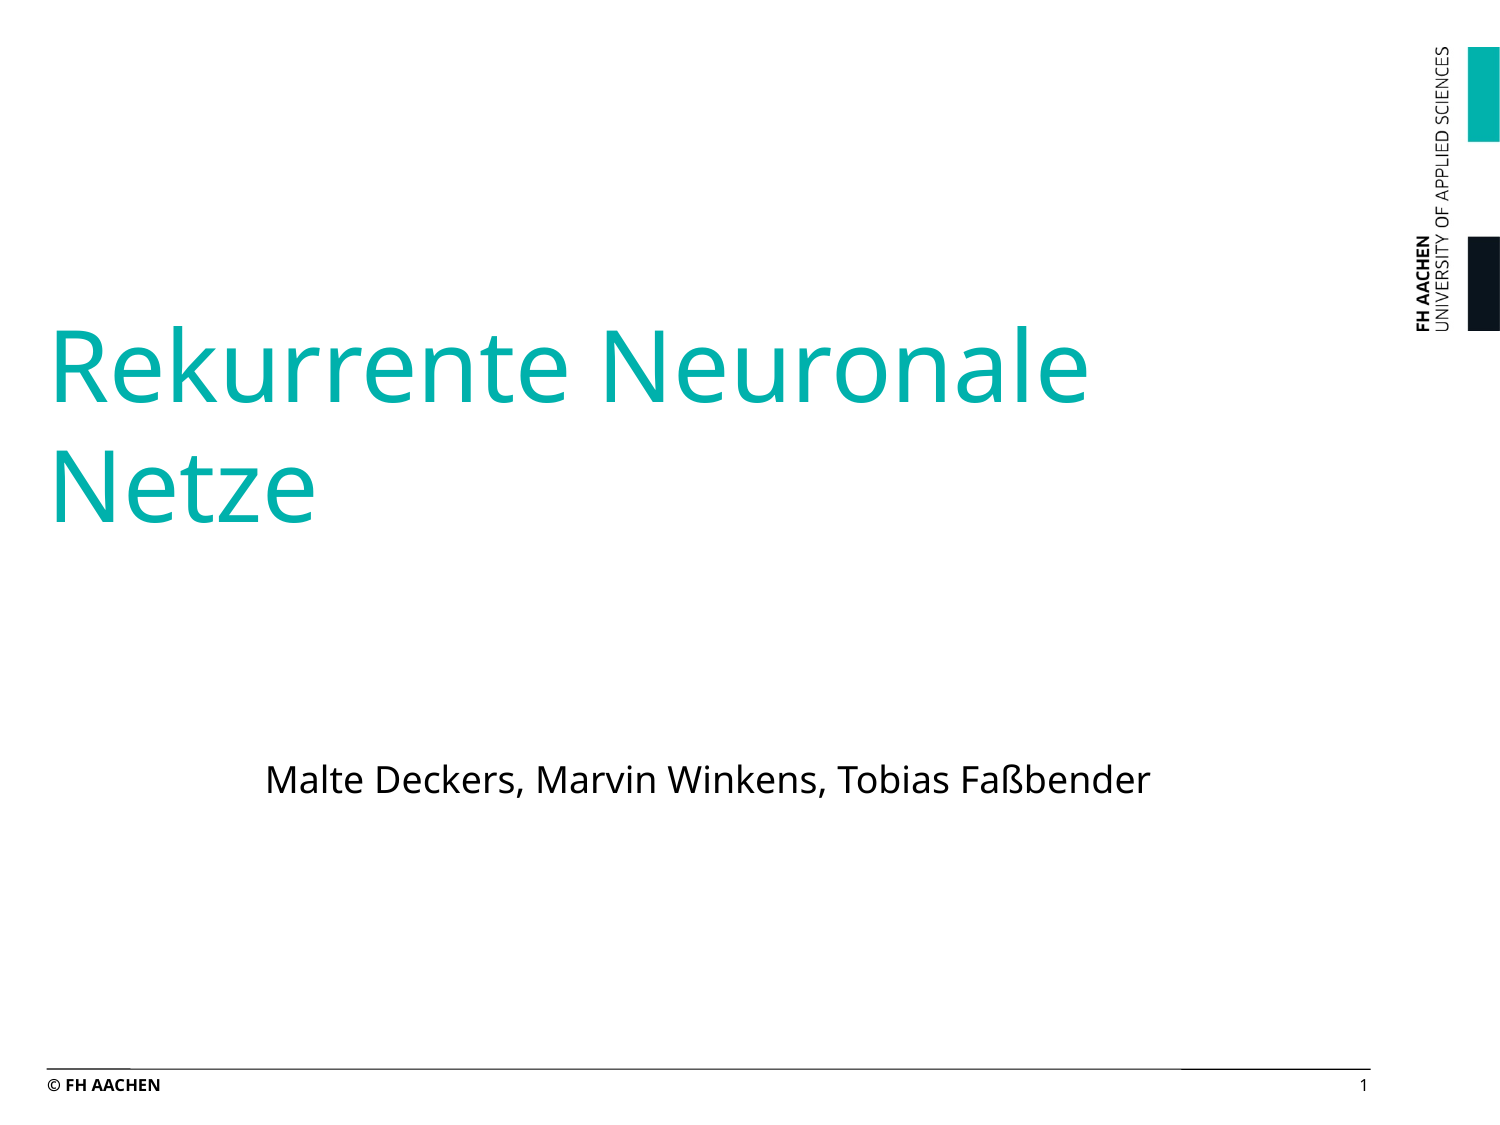

# Rekurrente Neuronale Netze
Malte Deckers, Marvin Winkens, Tobias Faßbender
© FH AACHEN